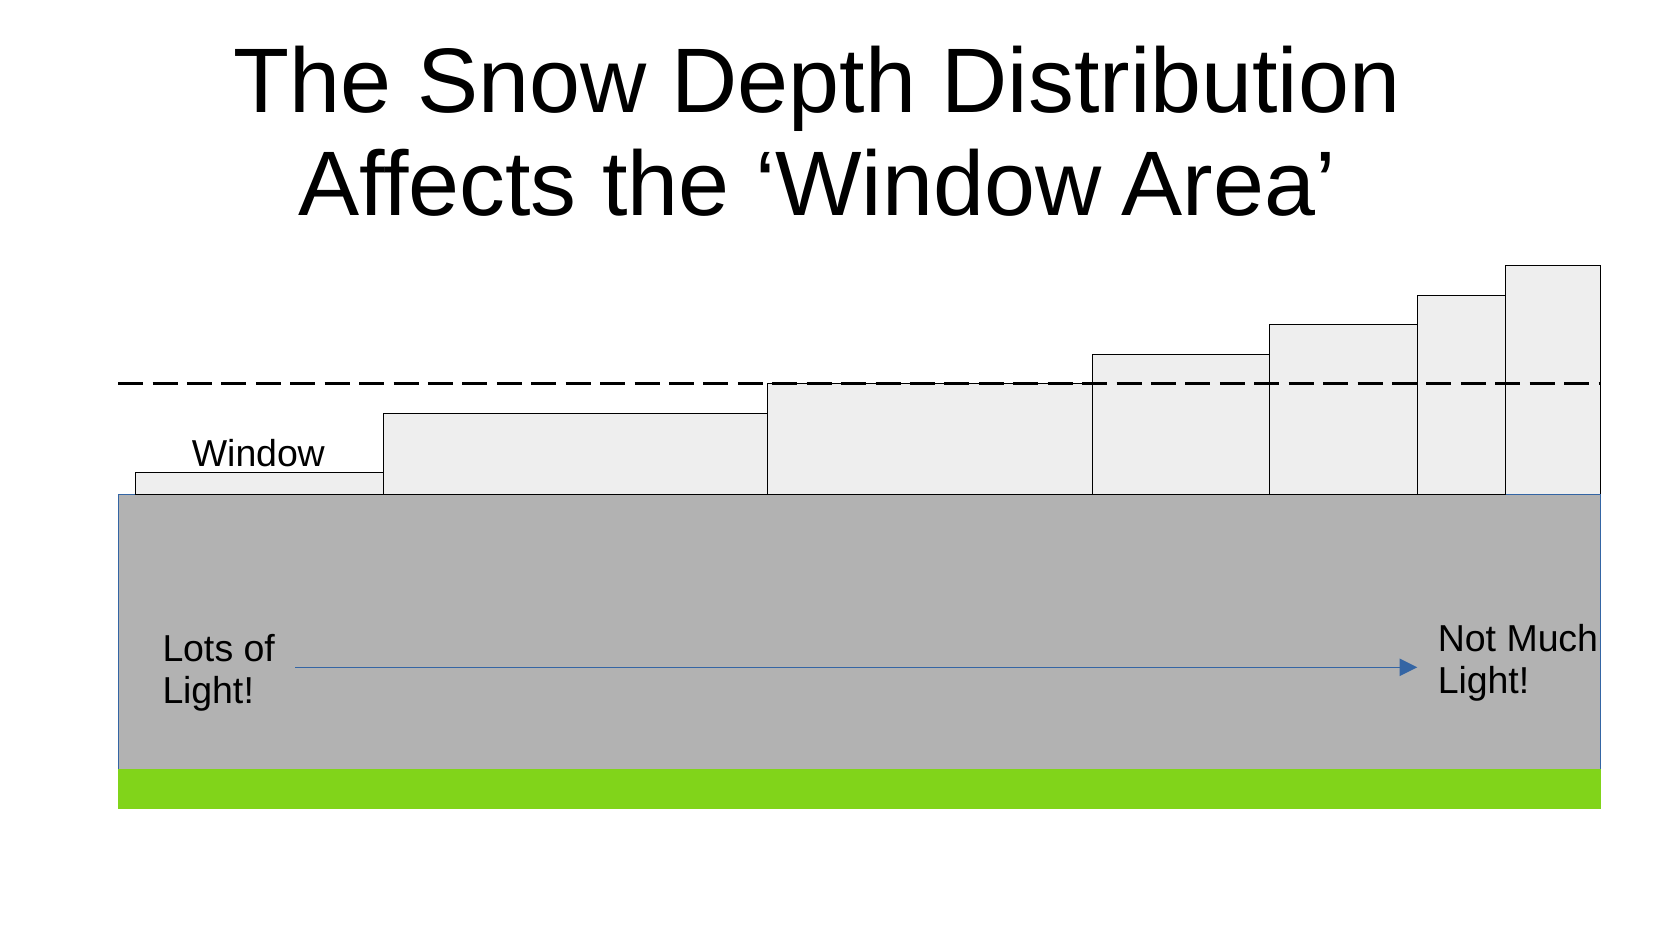

# The Snow Depth Distribution Affects the ‘Window Area’
Window
Not Much Light!
Lots of Light!